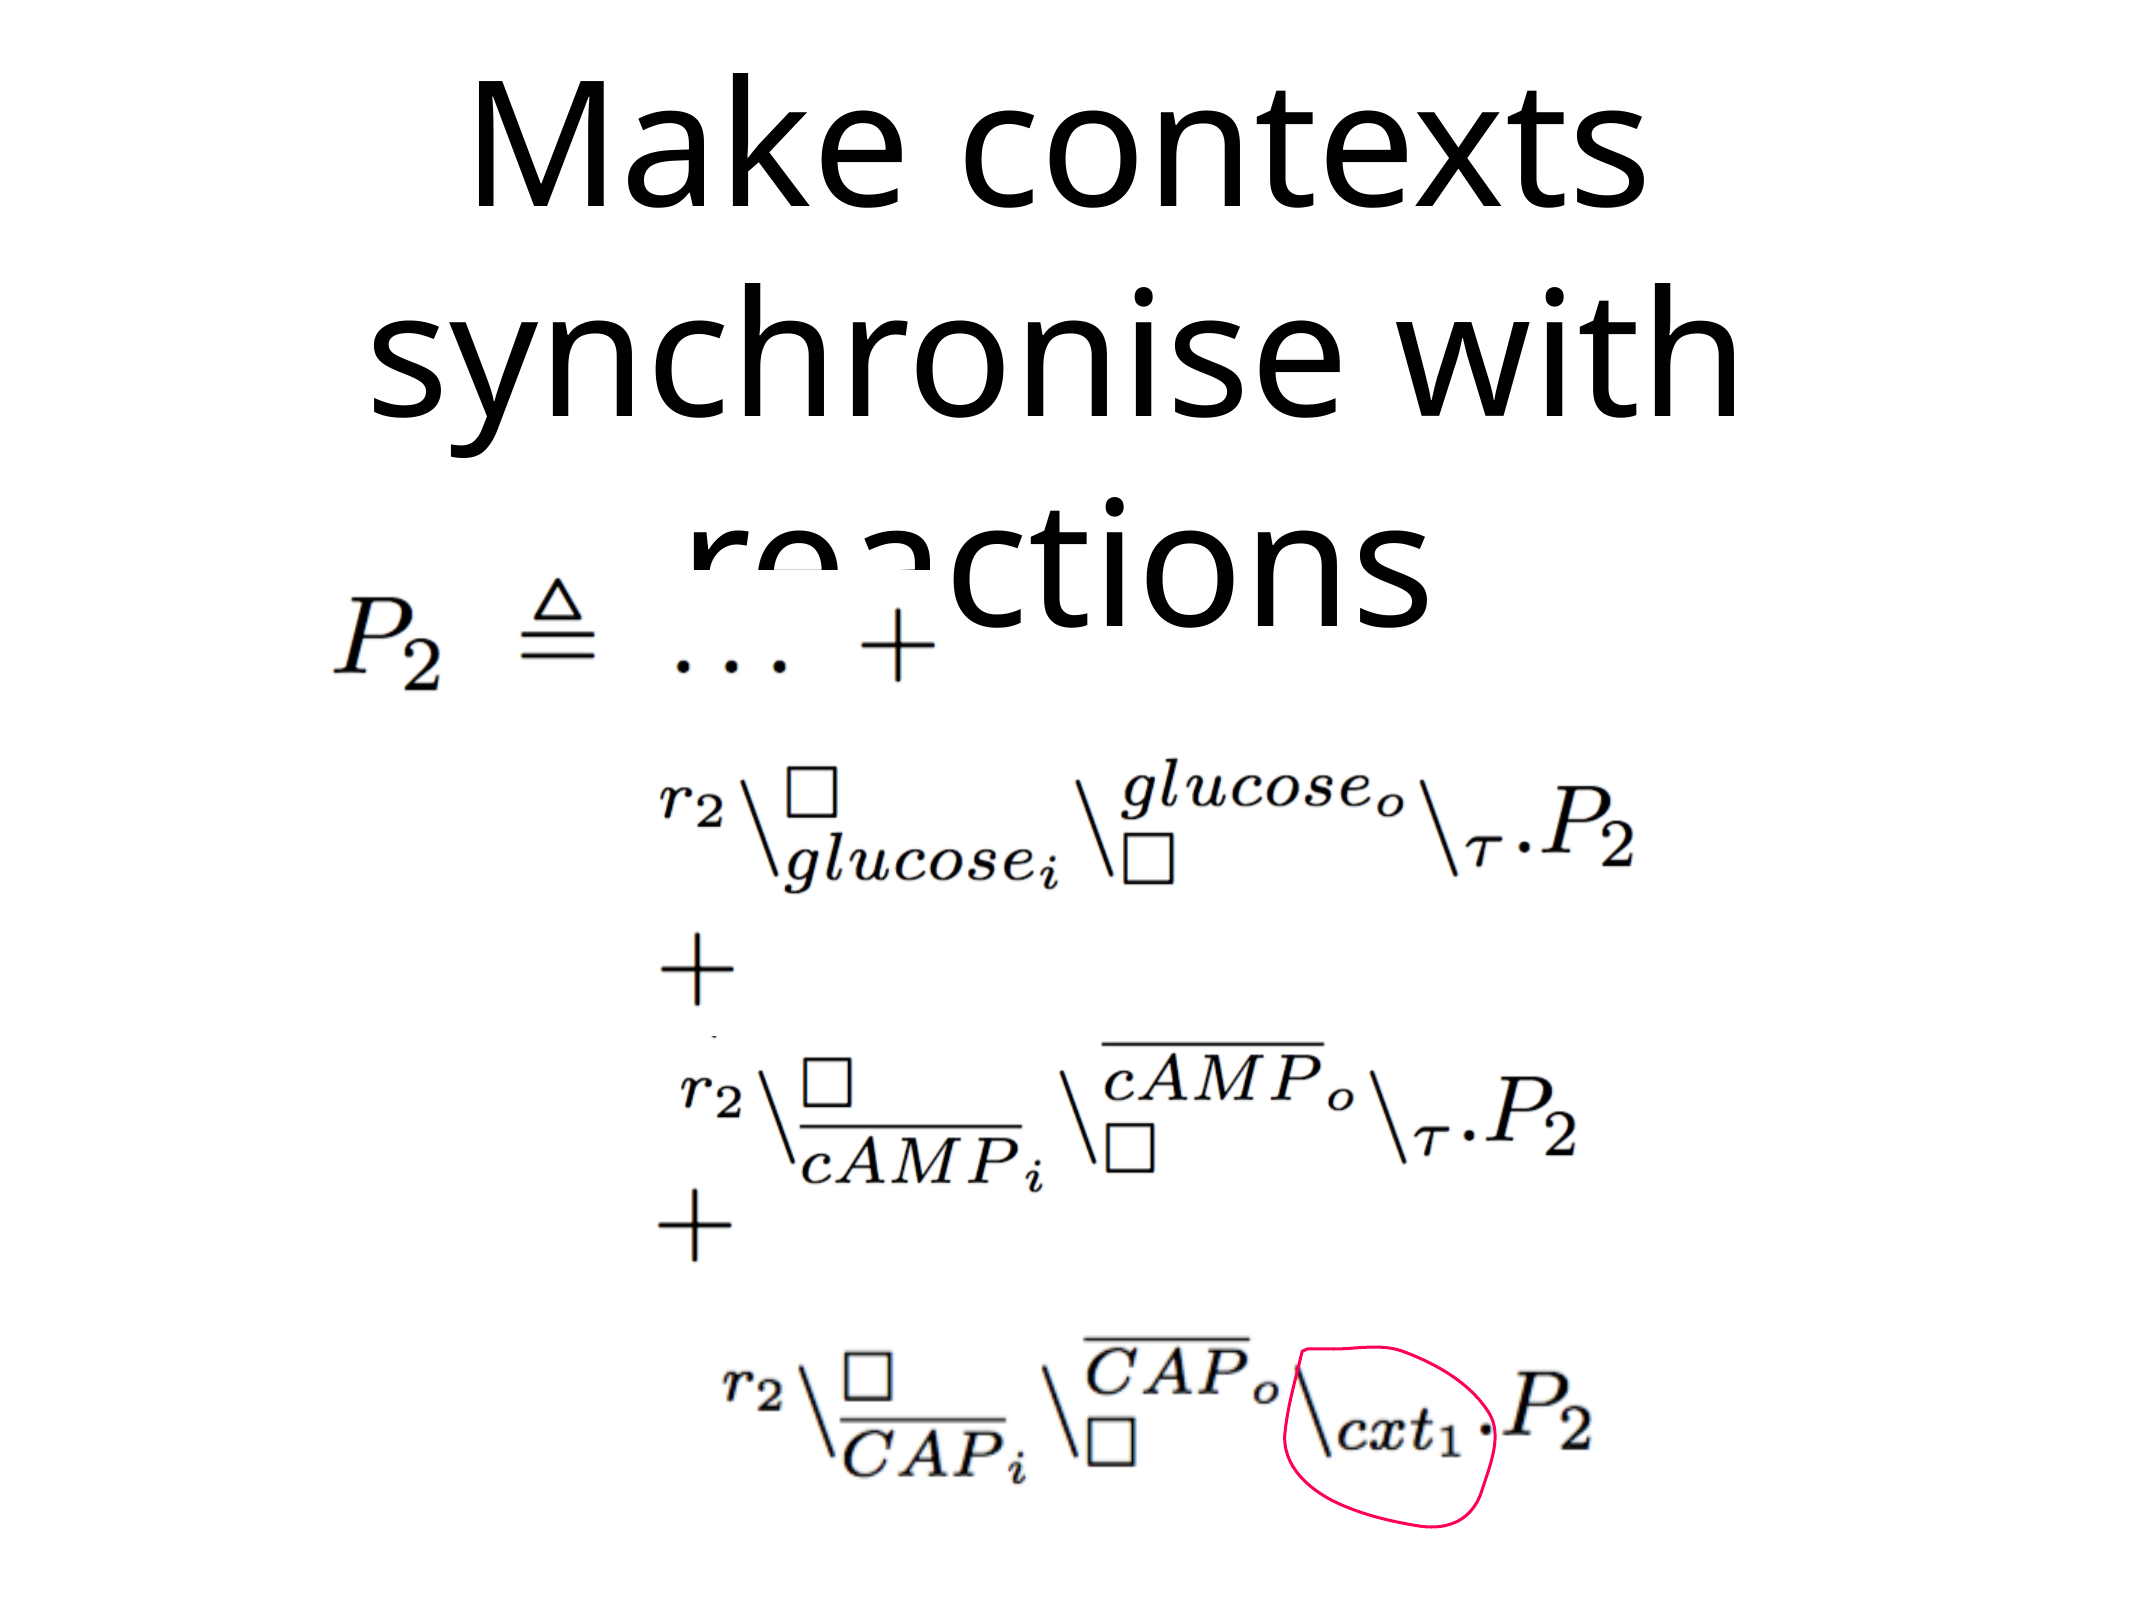

# Make contexts synchronise with reactions
60